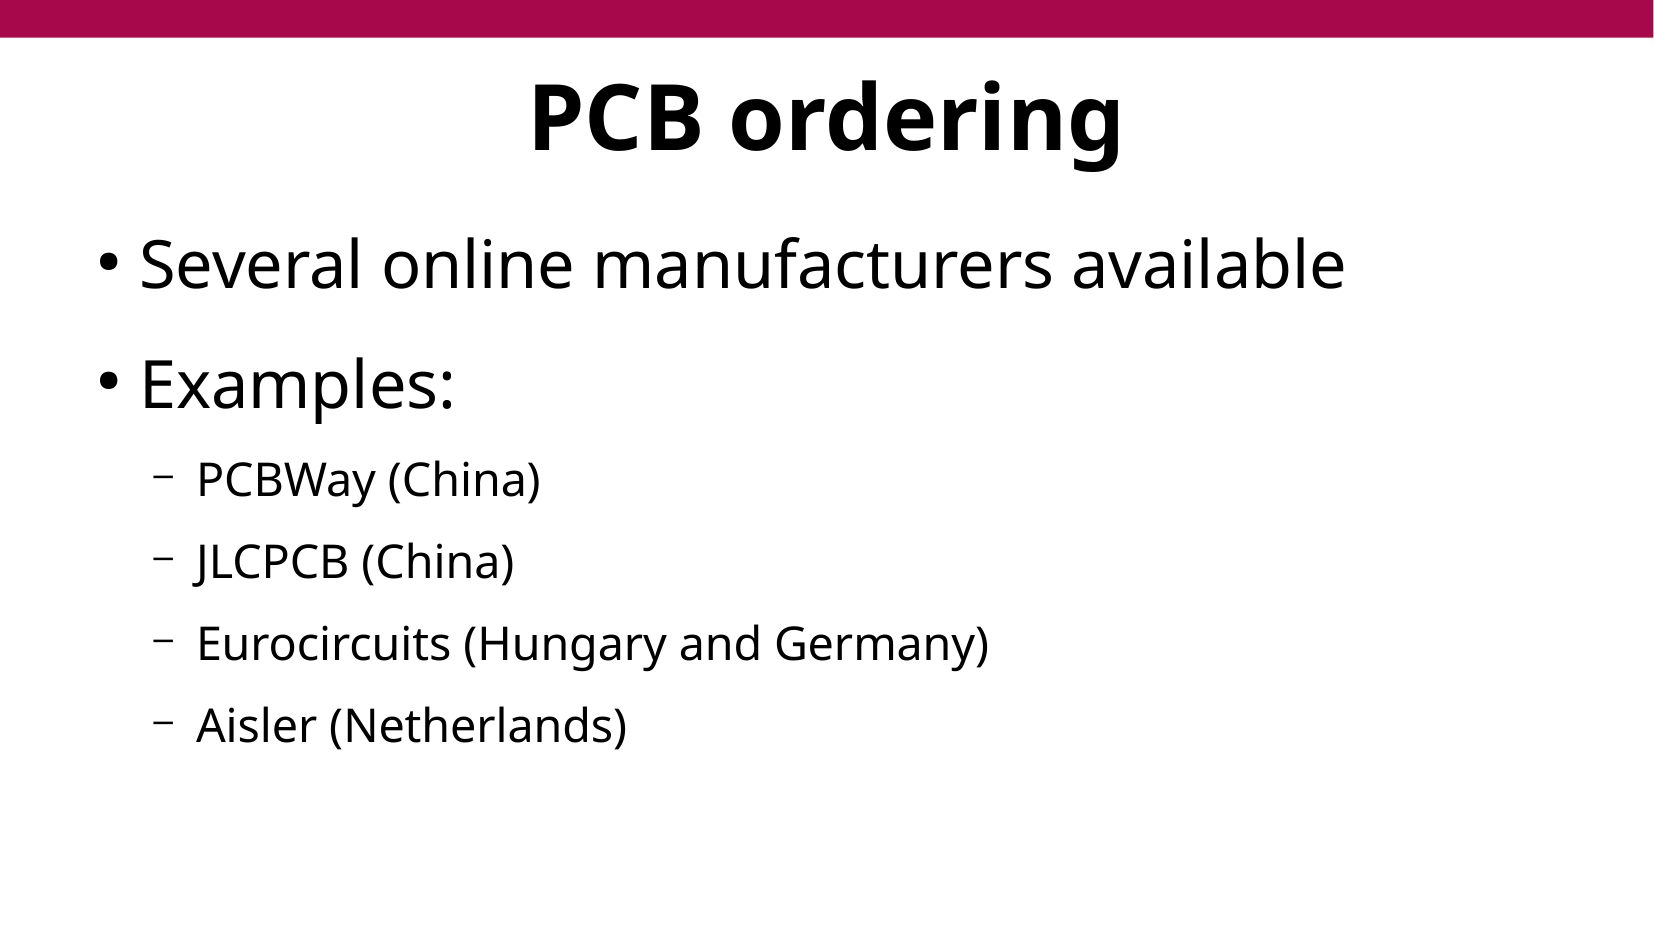

# PCB ordering
Several online manufacturers available
Examples:
PCBWay (China)
JLCPCB (China)
Eurocircuits (Hungary and Germany)
Aisler (Netherlands)